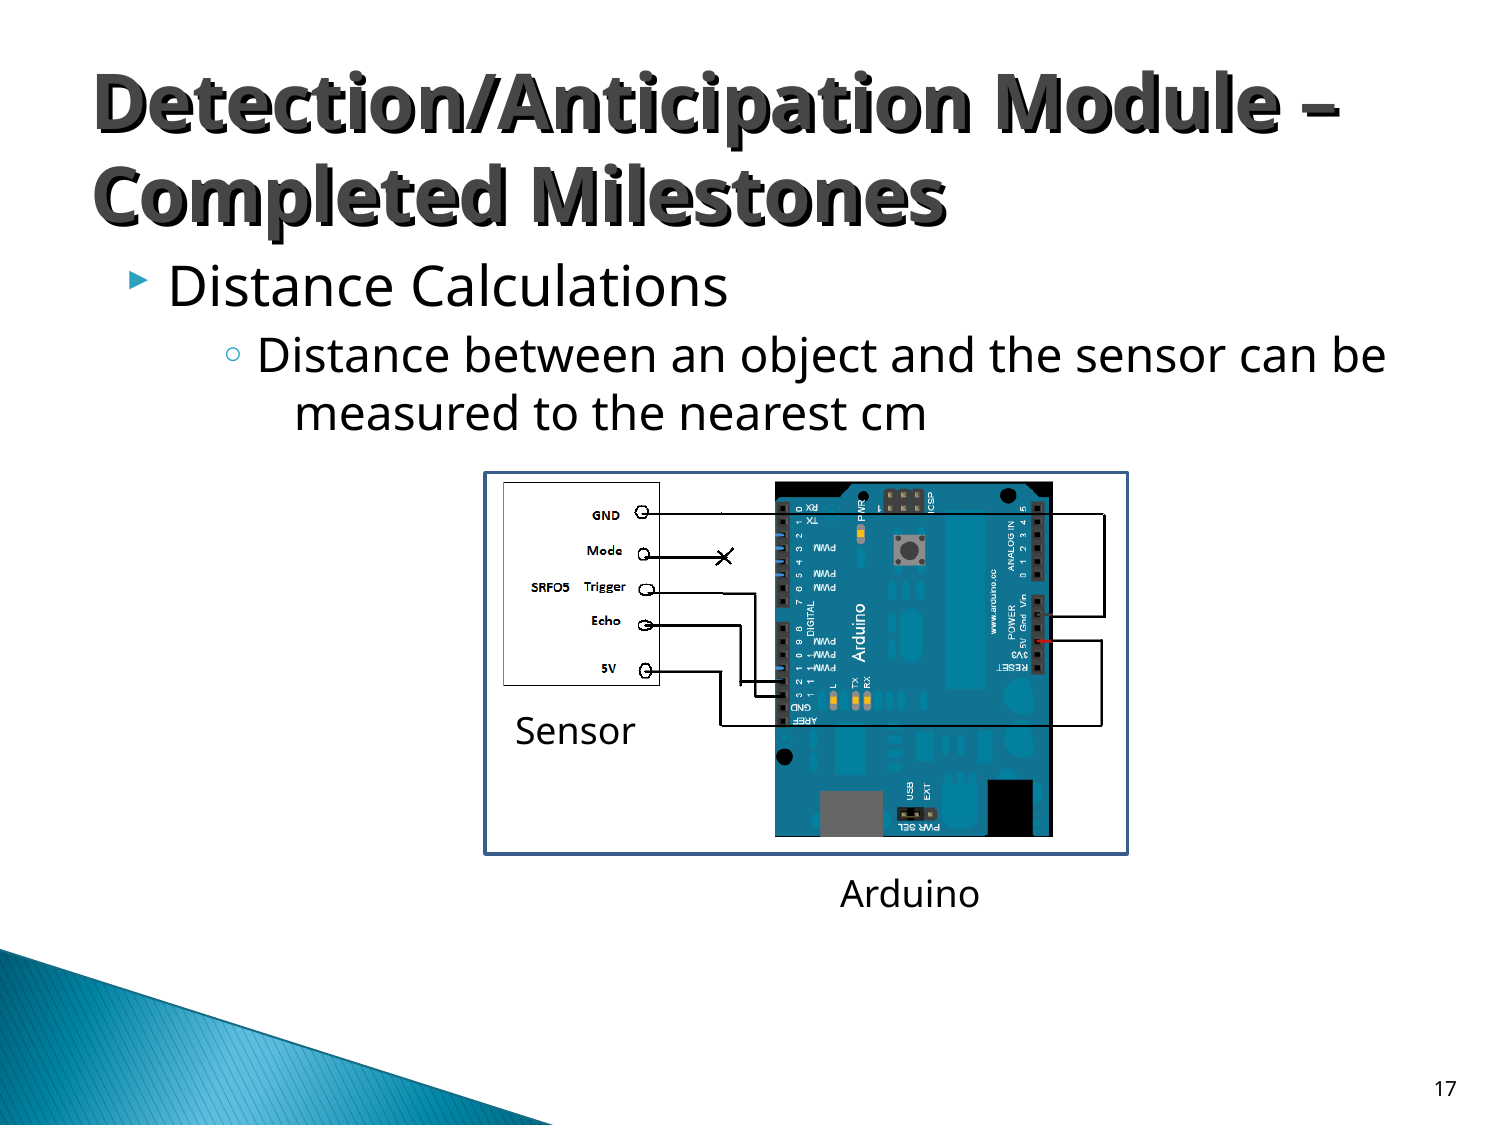

# Detection/Anticipation Module – Completed Milestones
Distance Calculations
Distance between an object and the sensor can be measured to the nearest cm
Sensor
Arduino